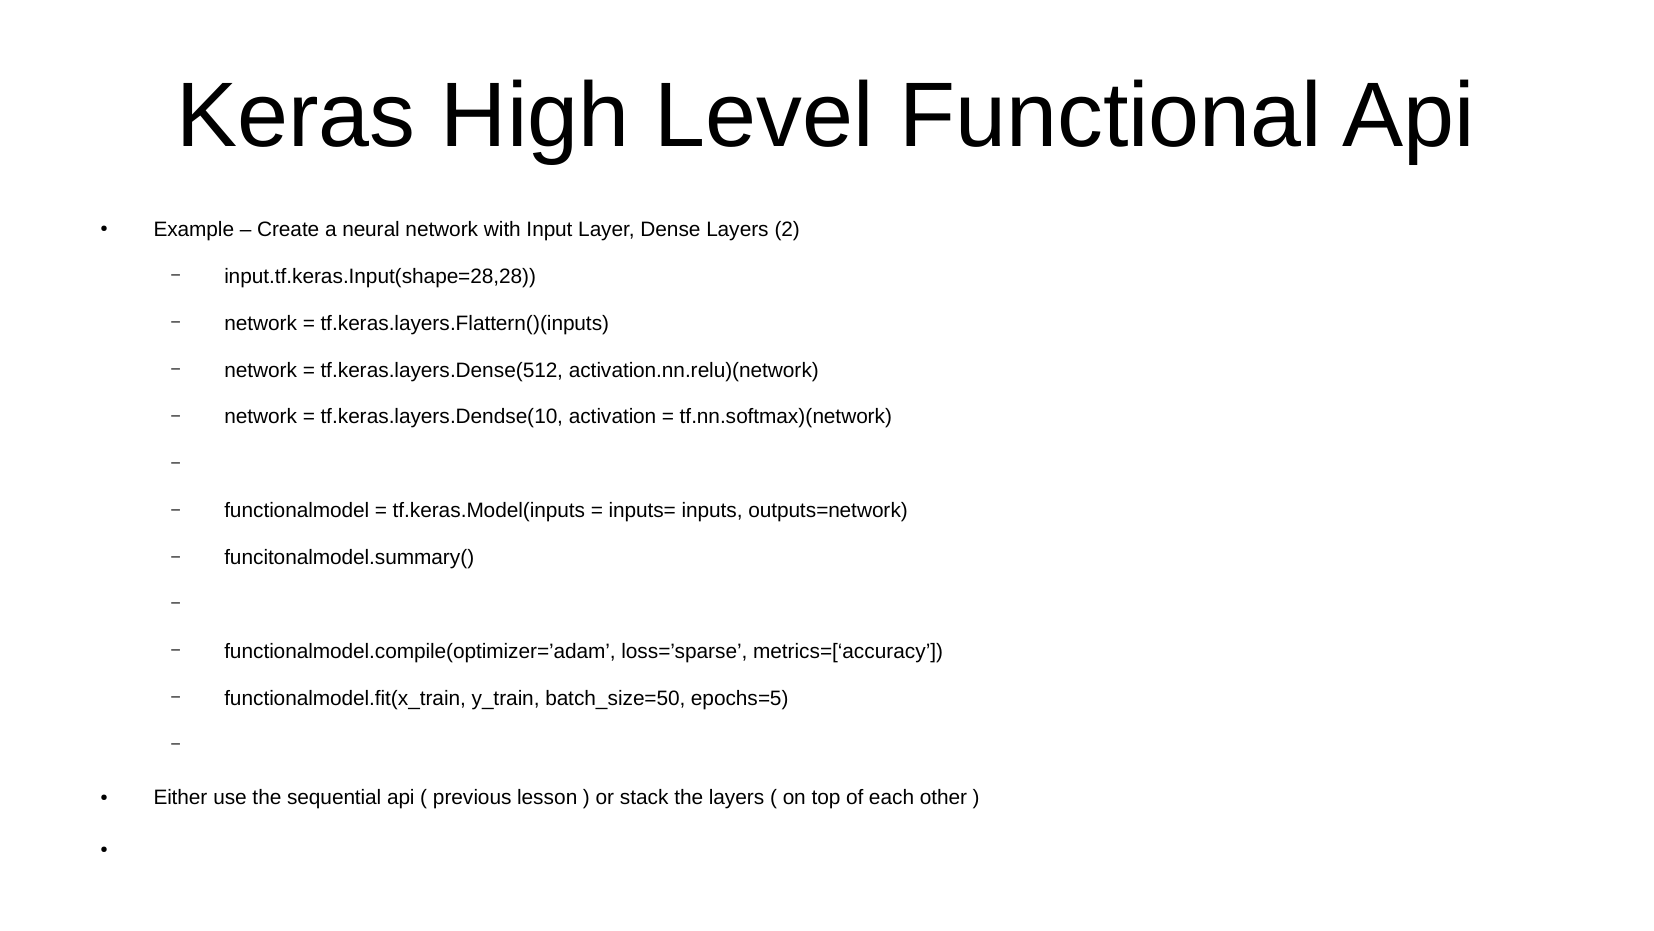

# Keras High Level Functional Api
Example – Create a neural network with Input Layer, Dense Layers (2)
input.tf.keras.Input(shape=28,28))
network = tf.keras.layers.Flattern()(inputs)
network = tf.keras.layers.Dense(512, activation.nn.relu)(network)
network = tf.keras.layers.Dendse(10, activation = tf.nn.softmax)(network)
functionalmodel = tf.keras.Model(inputs = inputs= inputs, outputs=network)
funcitonalmodel.summary()
functionalmodel.compile(optimizer=’adam’, loss=’sparse’, metrics=[‘accuracy’])
functionalmodel.fit(x_train, y_train, batch_size=50, epochs=5)
Either use the sequential api ( previous lesson ) or stack the layers ( on top of each other )